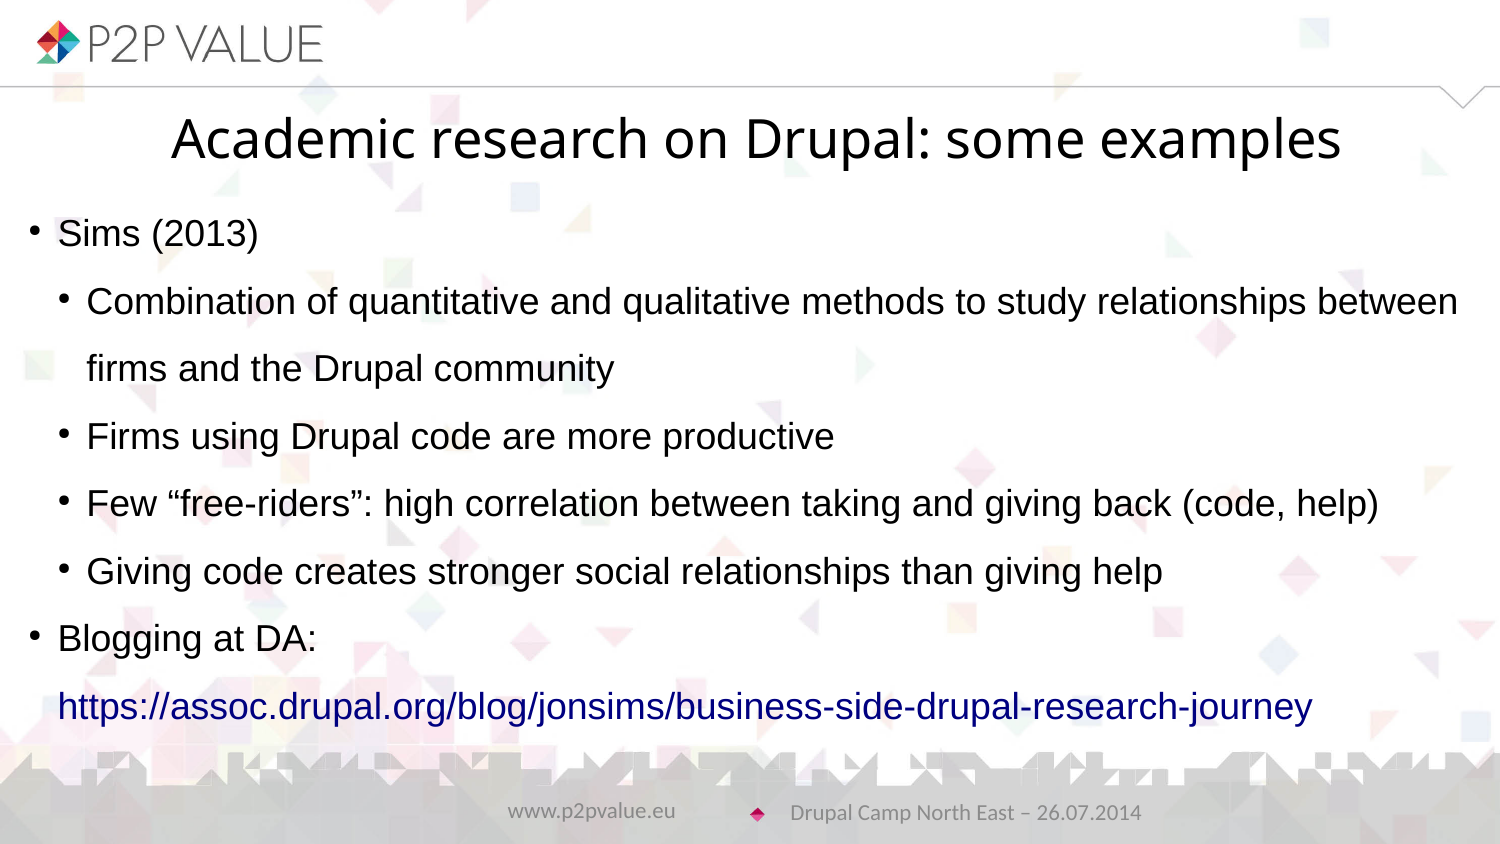

Academic research on Drupal: some examples
# Sims (2013)
Combination of quantitative and qualitative methods to study relationships between firms and the Drupal community
Firms using Drupal code are more productive
Few “free-riders”: high correlation between taking and giving back (code, help)
Giving code creates stronger social relationships than giving help
Blogging at DA: https://assoc.drupal.org/blog/jonsims/business-side-drupal-research-journey
Drupal Camp North East – 26.07.2014
www.p2pvalue.eu